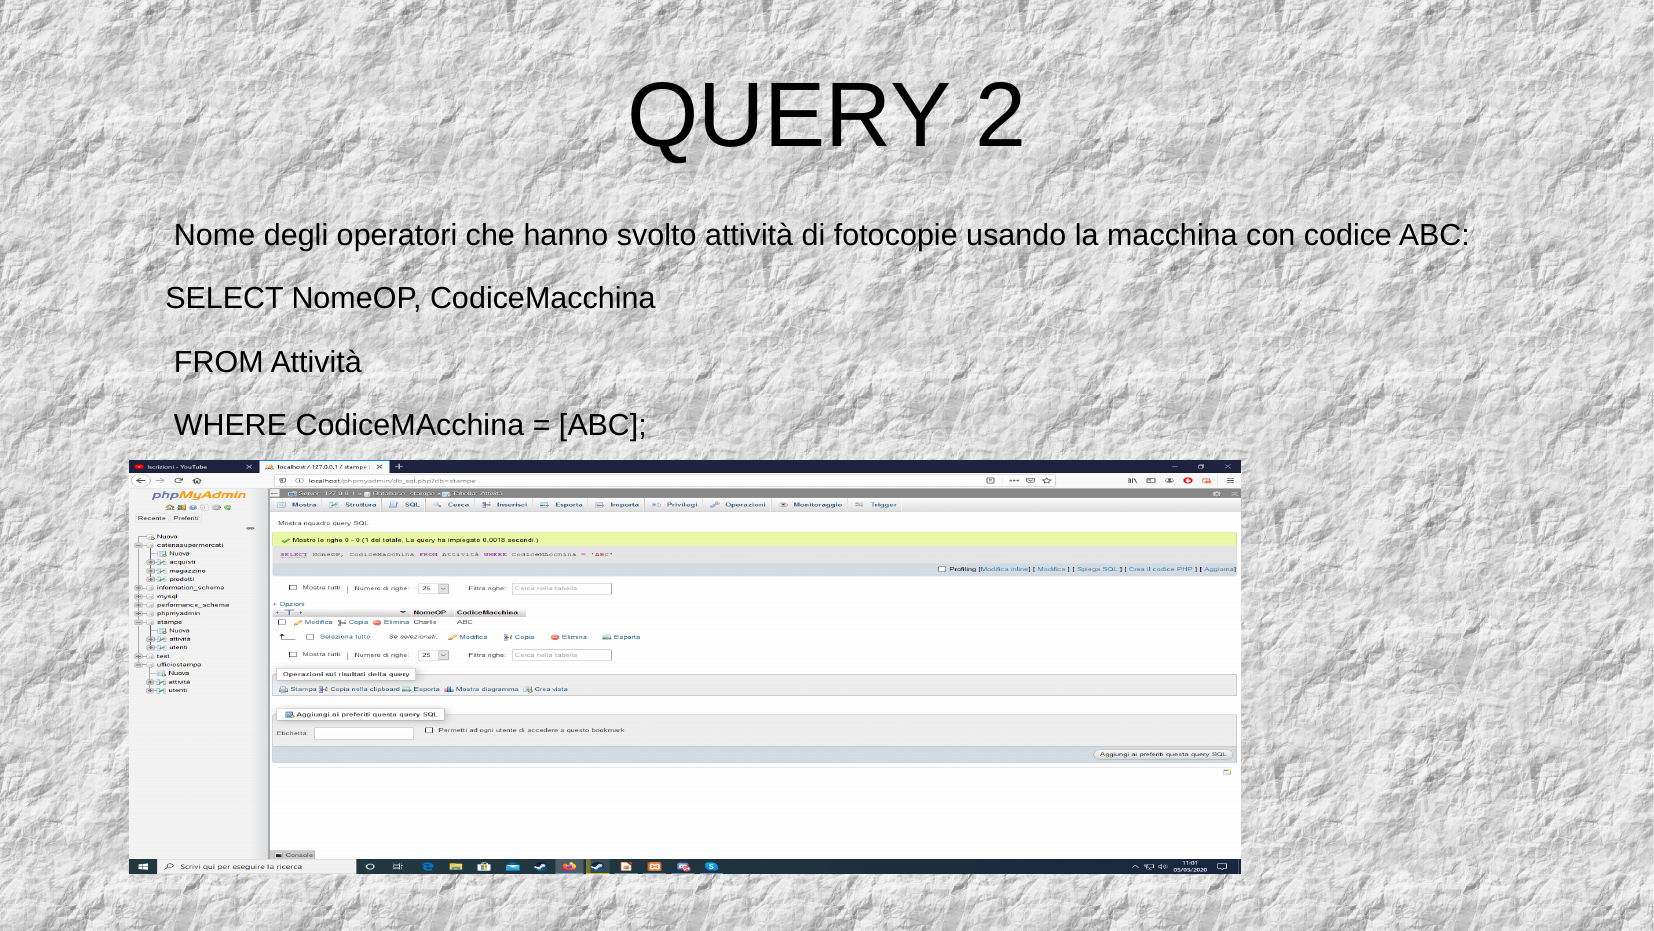

# QUERY 2
 Nome degli operatori che hanno svolto attività di fotocopie usando la macchina con codice ABC:
SELECT NomeOP, CodiceMacchina
 FROM Attività
 WHERE CodiceMAcchina = [ABC];